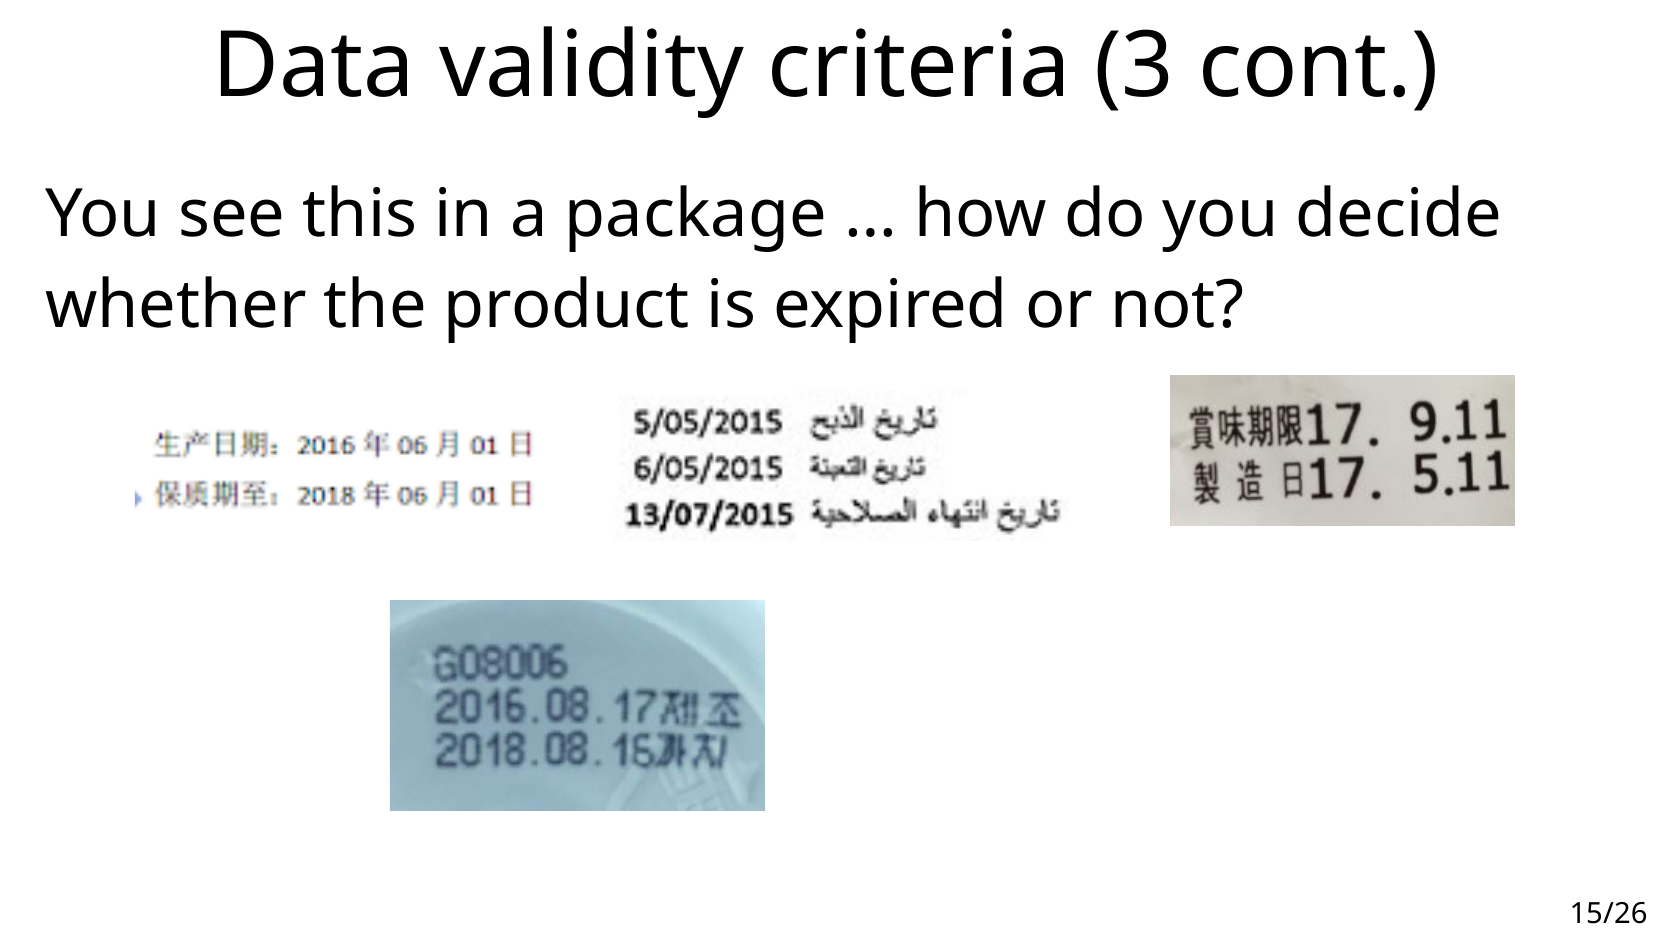

# Data validity criteria (3 cont.)
You see this in a package … how do you decide whether the product is expired or not?
15